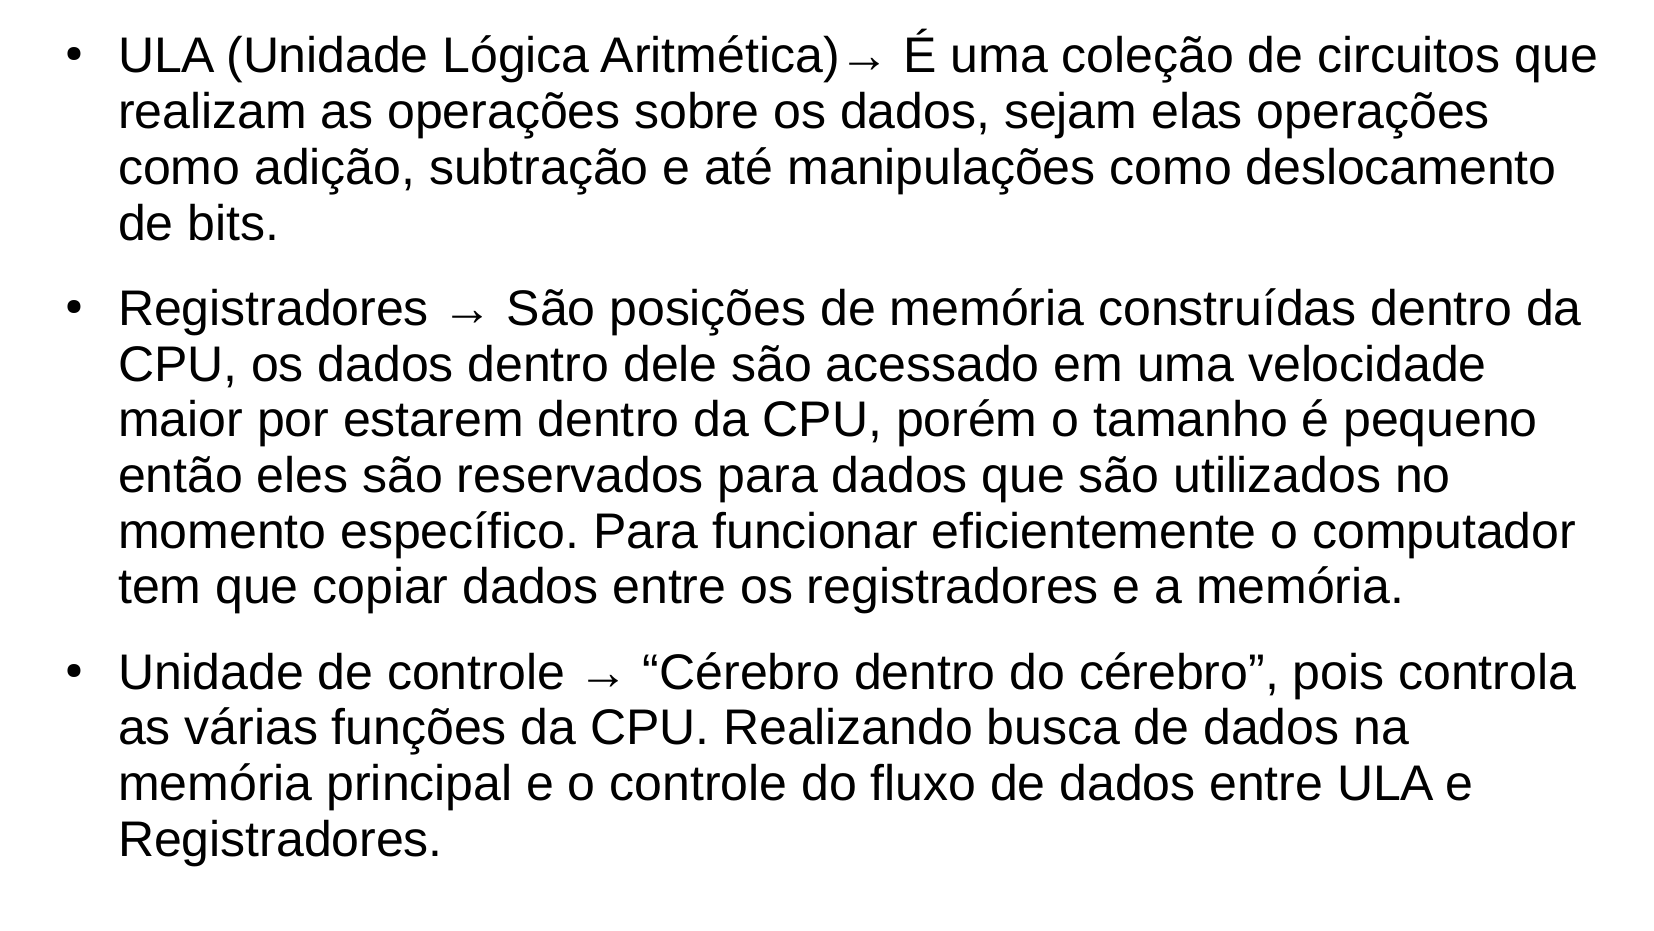

# ULA (Unidade Lógica Aritmética)→ É uma coleção de circuitos que realizam as operações sobre os dados, sejam elas operações como adição, subtração e até manipulações como deslocamento de bits.
Registradores → São posições de memória construídas dentro da CPU, os dados dentro dele são acessado em uma velocidade maior por estarem dentro da CPU, porém o tamanho é pequeno então eles são reservados para dados que são utilizados no momento específico. Para funcionar eficientemente o computador tem que copiar dados entre os registradores e a memória.
Unidade de controle → “Cérebro dentro do cérebro”, pois controla as várias funções da CPU. Realizando busca de dados na memória principal e o controle do fluxo de dados entre ULA e Registradores.